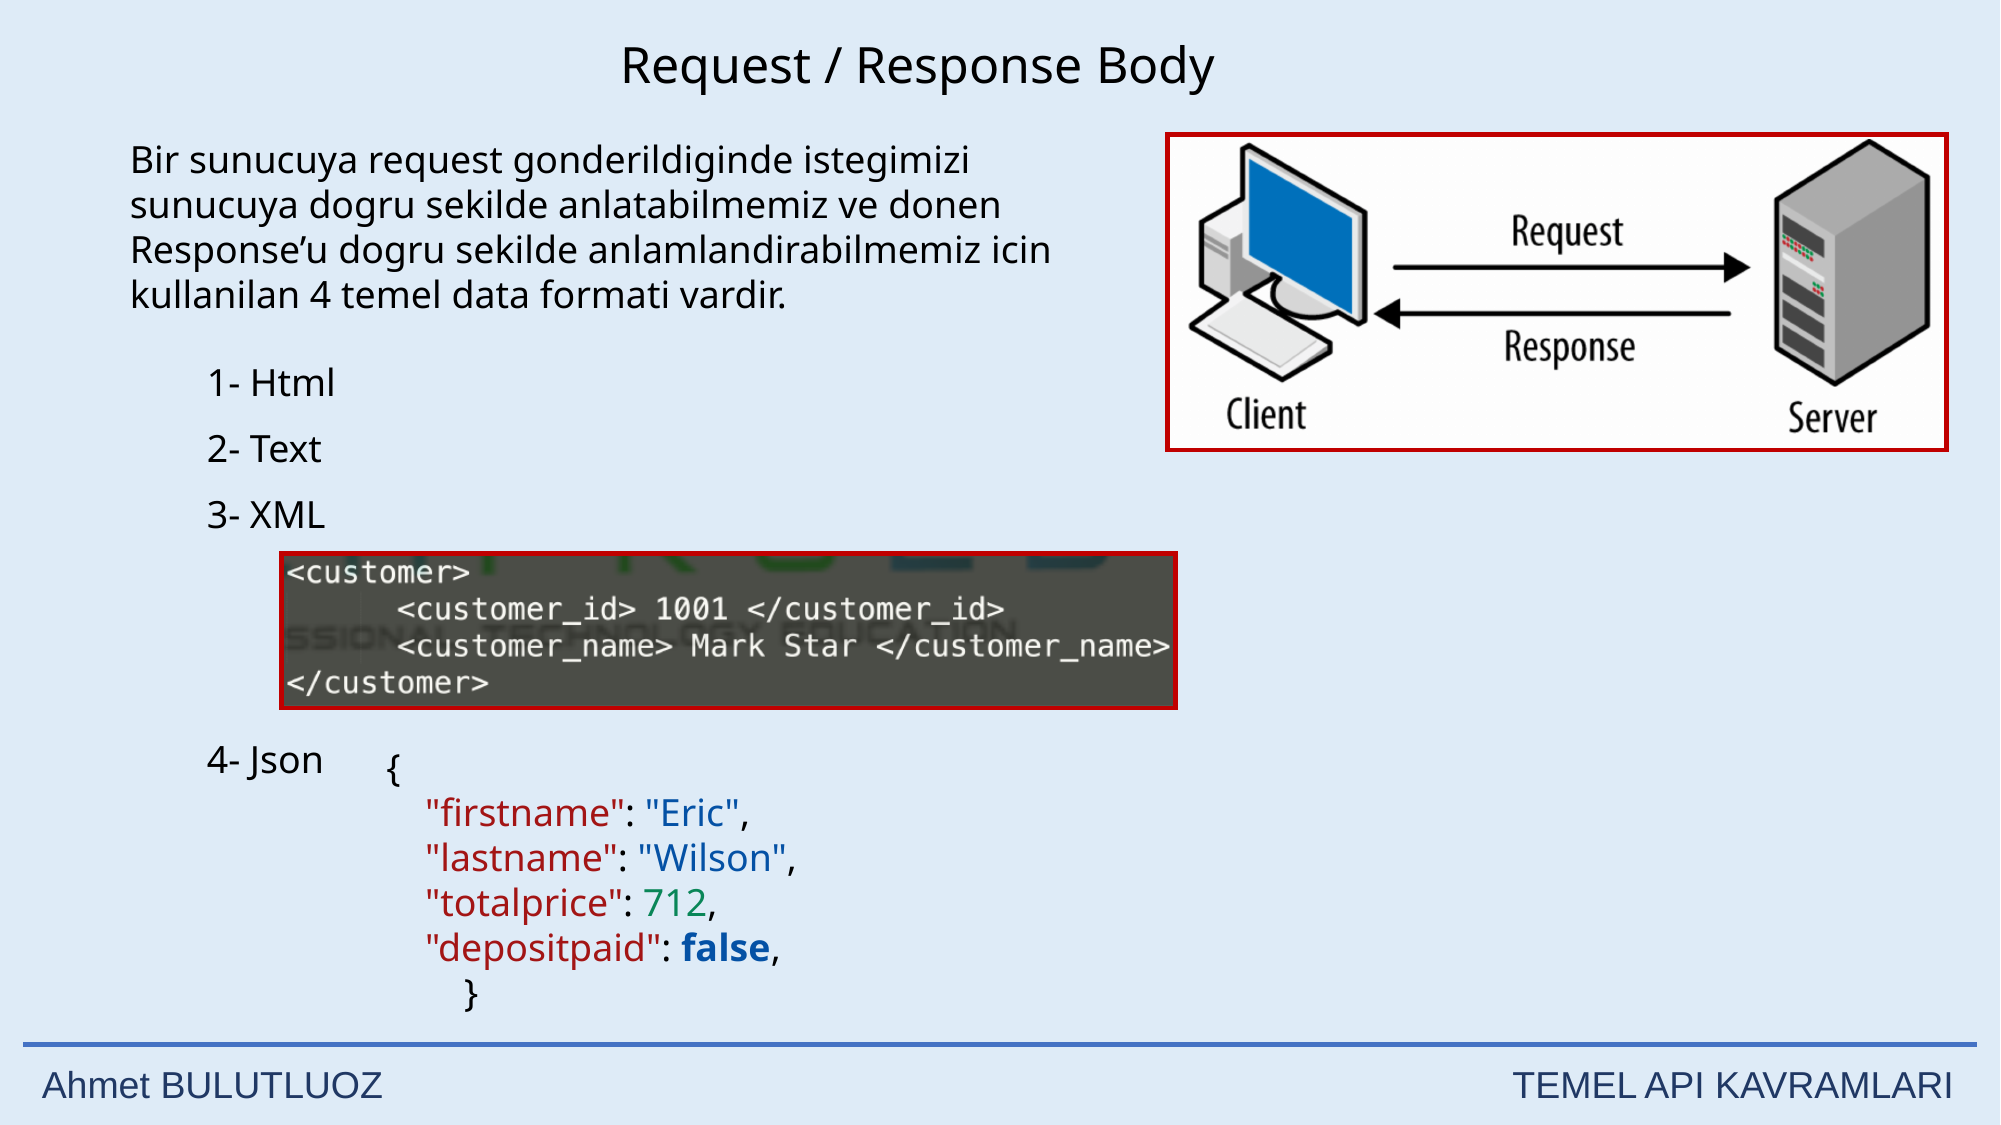

Request / Response Body
Bir sunucuya request gonderildiginde istegimizi sunucuya dogru sekilde anlatabilmemiz ve donen Response’u dogru sekilde anlamlandirabilmemiz icin kullanilan 4 temel data formati vardir.
1- Html
2- Text
3- XML
4- Json
{
    "firstname": "Eric",
    "lastname": "Wilson",
    "totalprice": 712,
    "depositpaid": false,
        }
Ahmet BULUTLUOZ TEMEL API KAVRAMLARI